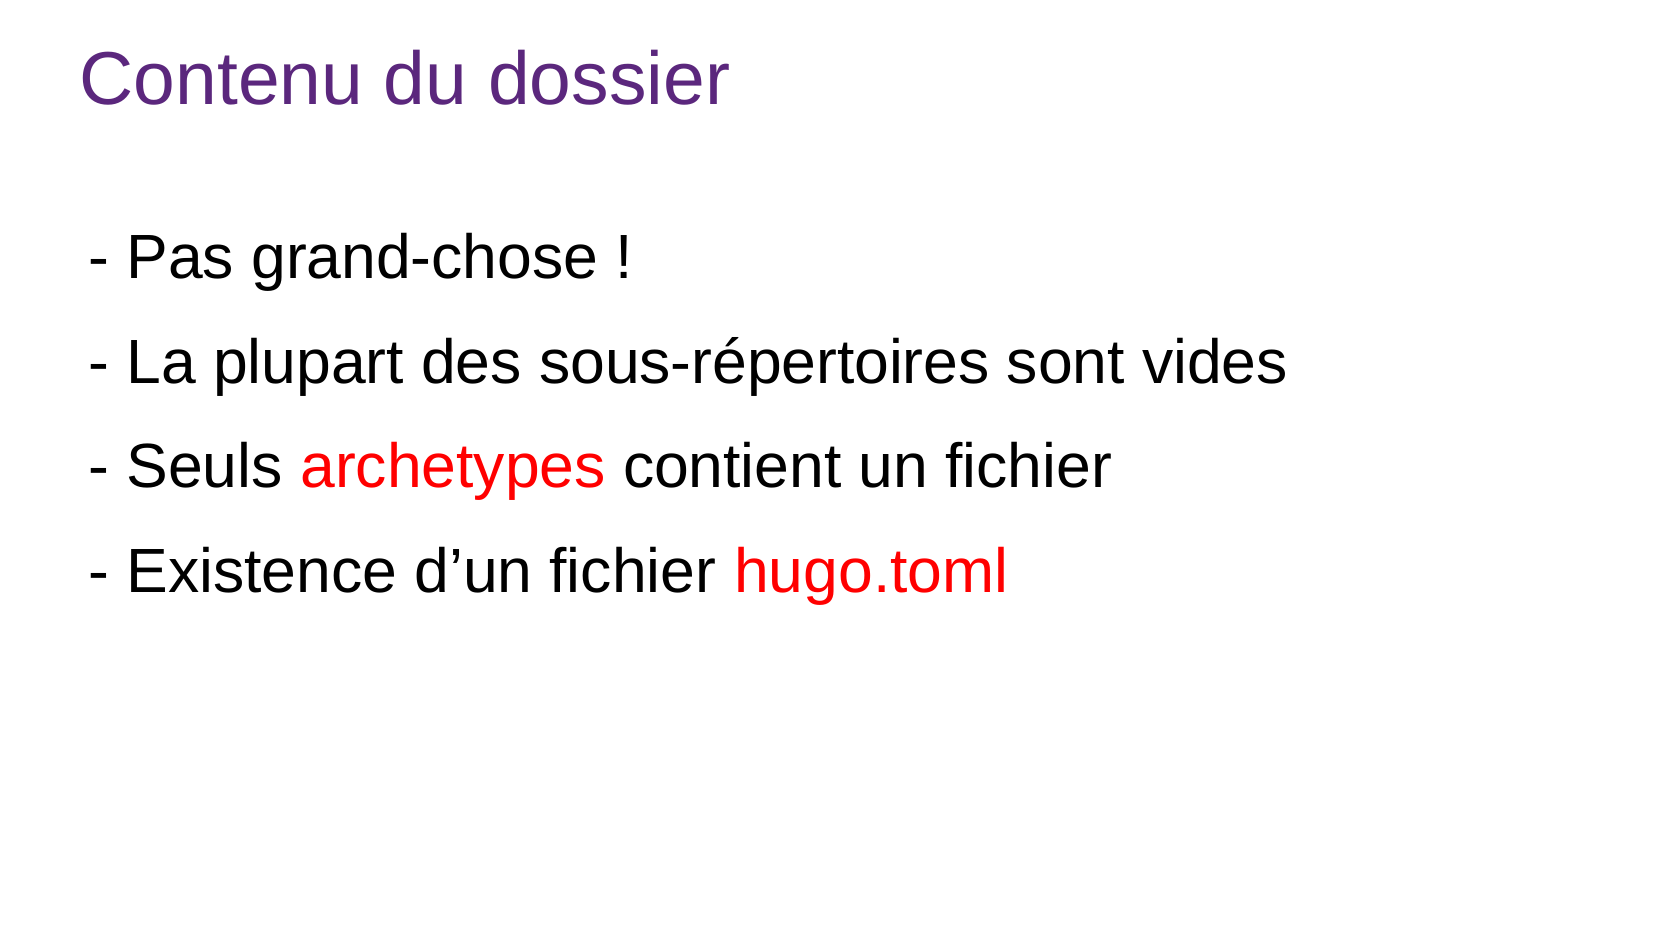

# Contenu du dossier
- Pas grand-chose !
- La plupart des sous-répertoires sont vides
- Seuls archetypes contient un fichier
- Existence d’un fichier hugo.toml